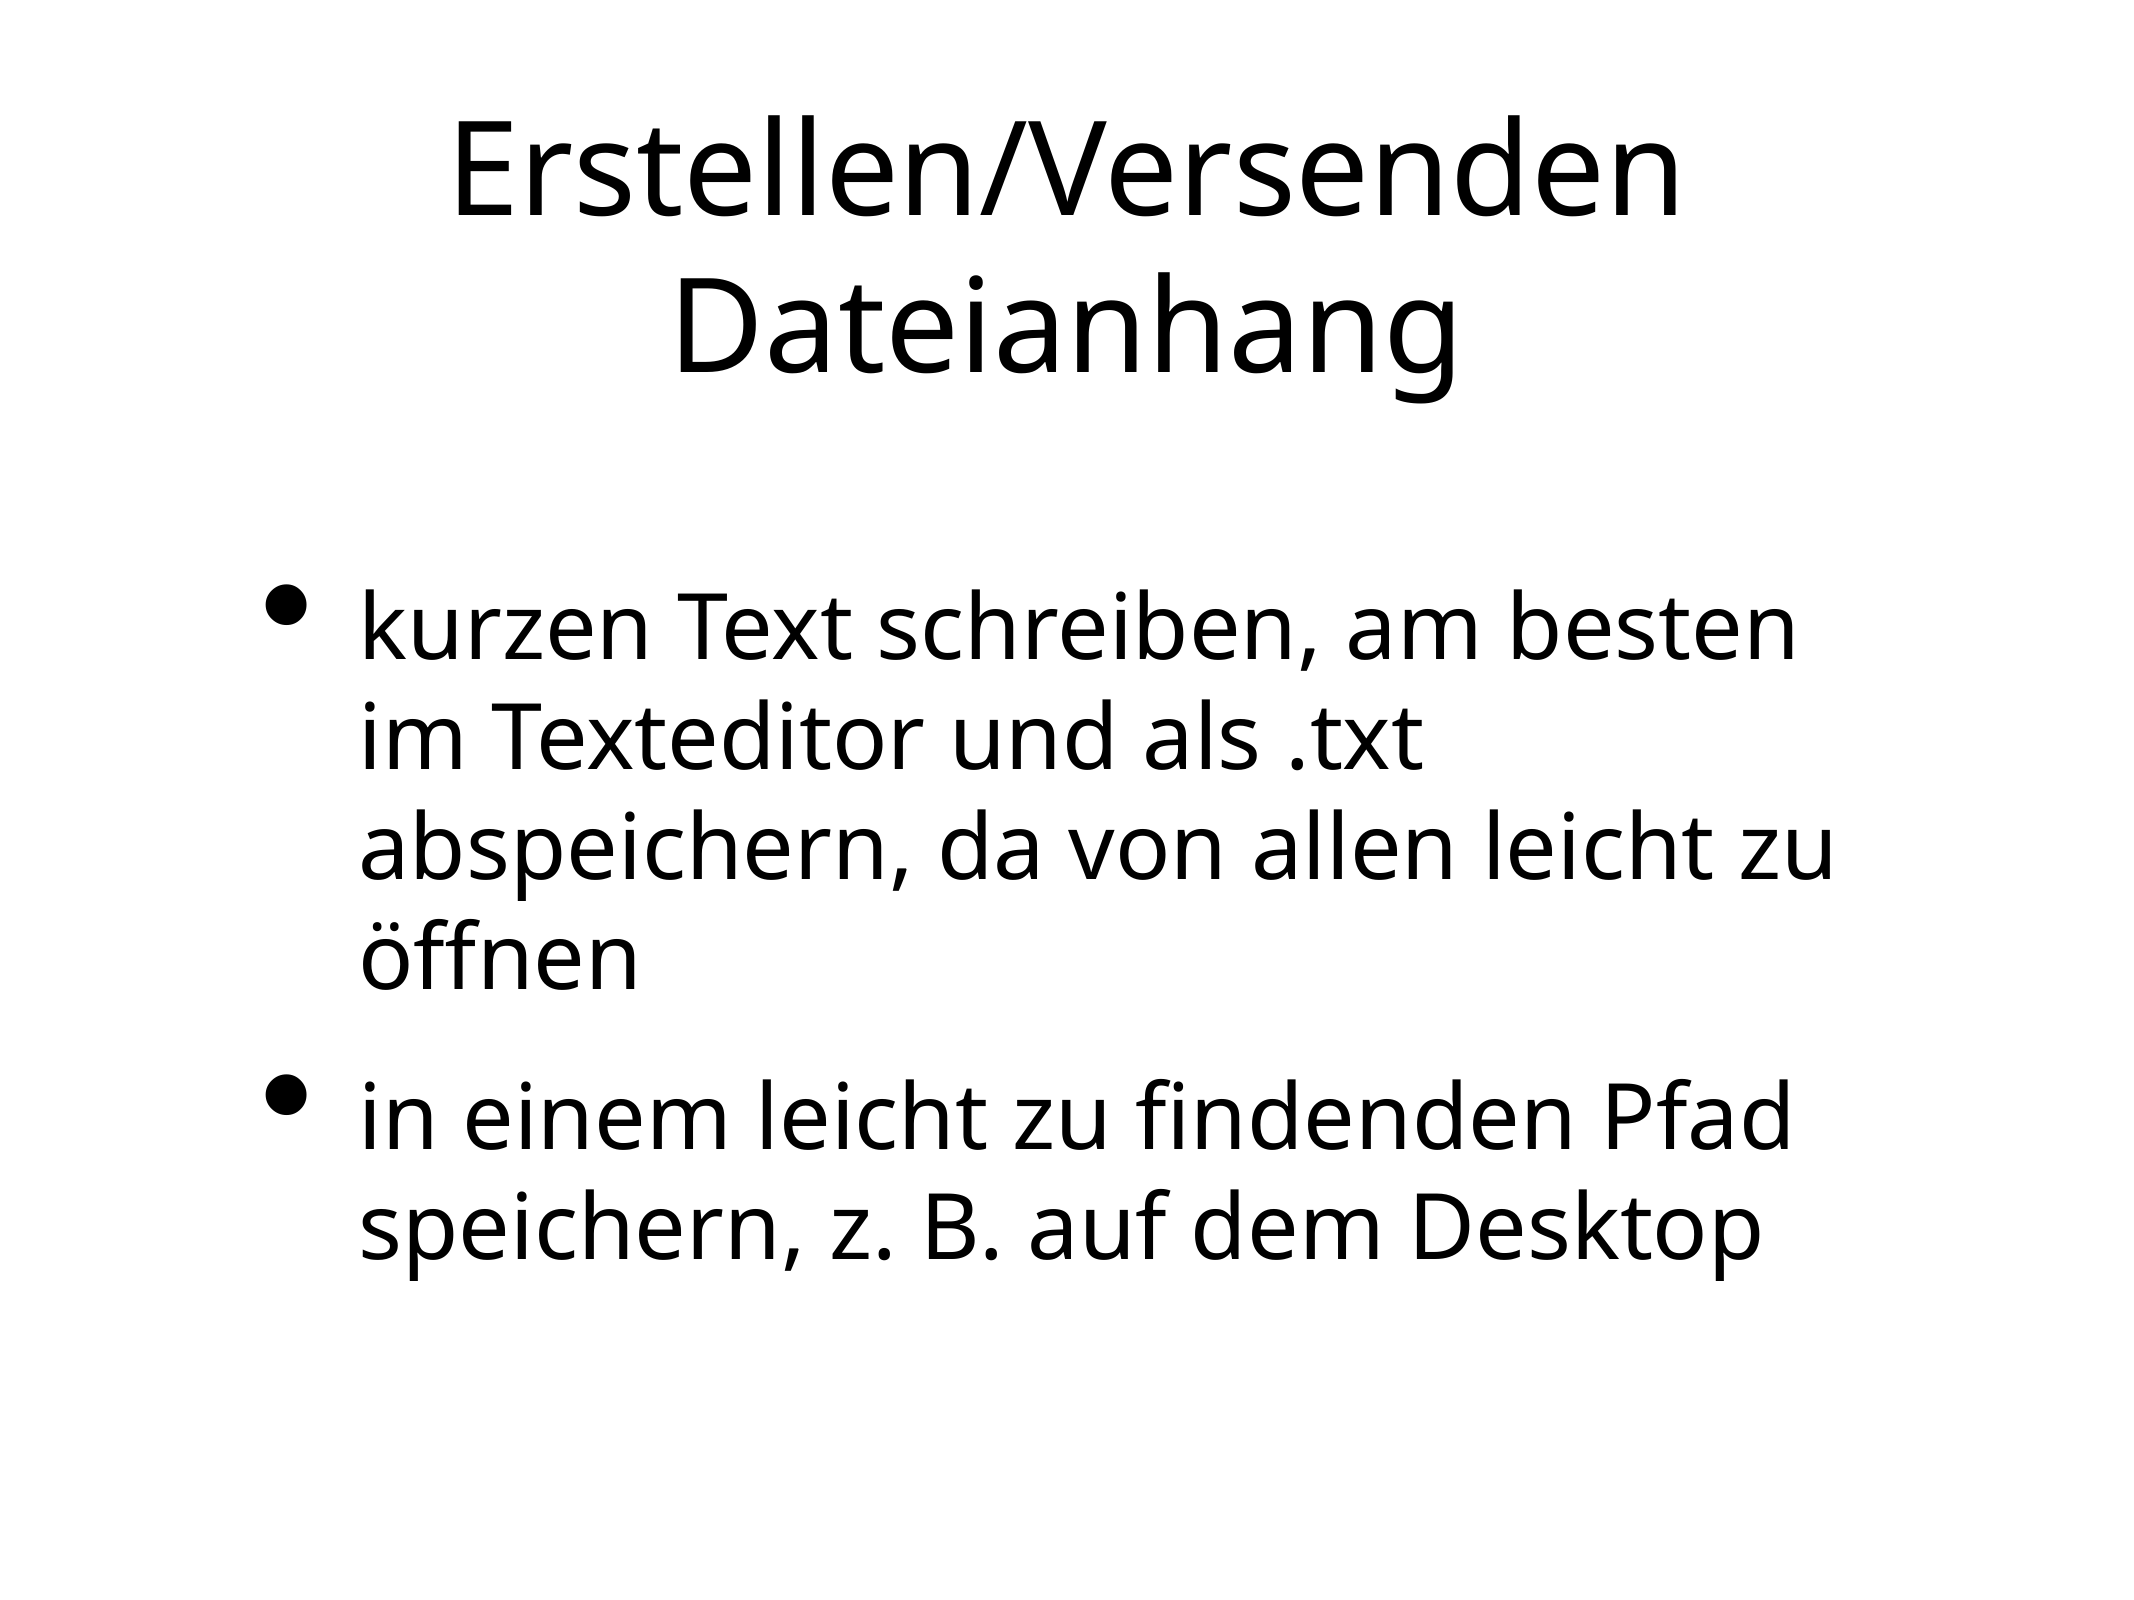

# Erstellen/Versenden Dateianhang
kurzen Text schreiben, am besten im Texteditor und als .txt abspeichern, da von allen leicht zu öffnen
in einem leicht zu findenden Pfad speichern, z. B. auf dem Desktop